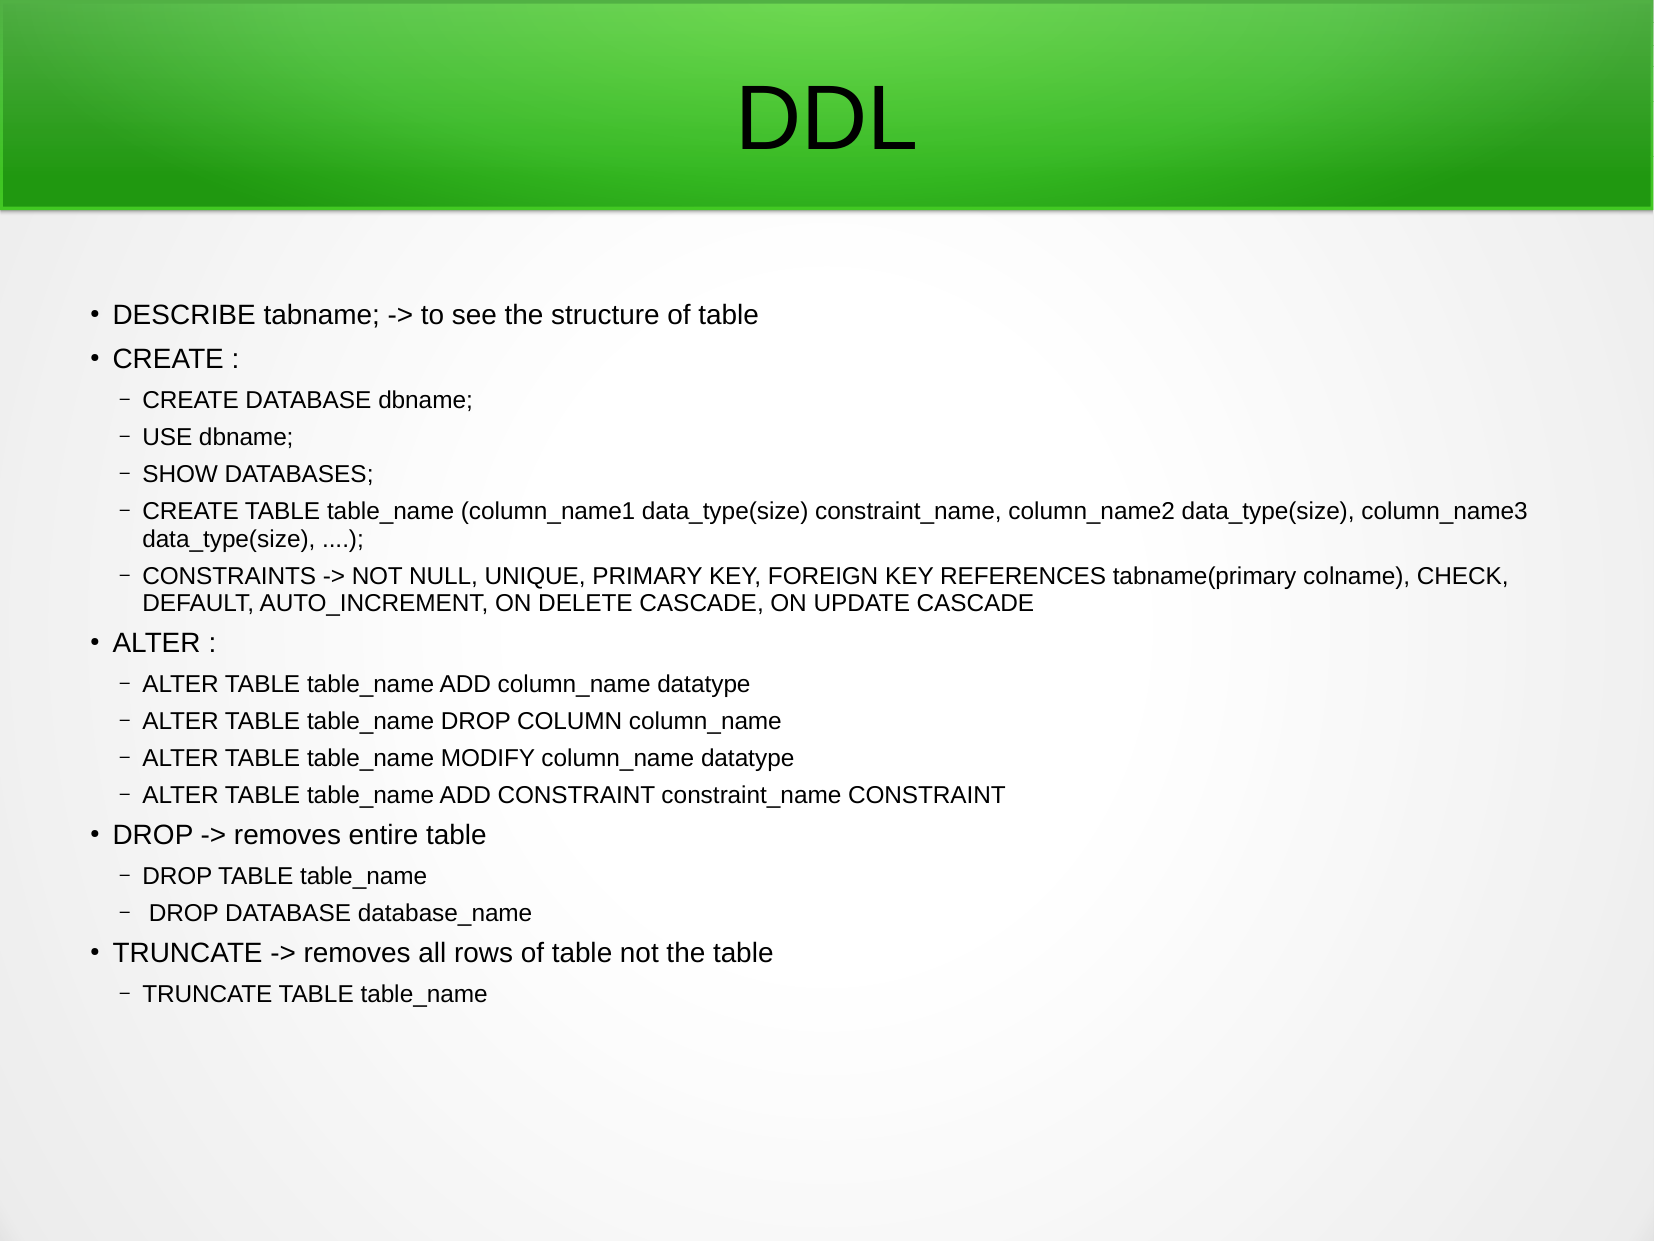

# DDL
DESCRIBE tabname; -> to see the structure of table
CREATE :
CREATE DATABASE dbname;
USE dbname;
SHOW DATABASES;
CREATE TABLE table_name (column_name1 data_type(size) constraint_name, column_name2 data_type(size), column_name3 data_type(size), ....);
CONSTRAINTS -> NOT NULL, UNIQUE, PRIMARY KEY, FOREIGN KEY REFERENCES tabname(primary colname), CHECK, DEFAULT, AUTO_INCREMENT, ON DELETE CASCADE, ON UPDATE CASCADE
ALTER :
ALTER TABLE table_name ADD column_name datatype
ALTER TABLE table_name DROP COLUMN column_name
ALTER TABLE table_name MODIFY column_name datatype
ALTER TABLE table_name ADD CONSTRAINT constraint_name CONSTRAINT
DROP -> removes entire table
DROP TABLE table_name
 DROP DATABASE database_name
TRUNCATE -> removes all rows of table not the table
TRUNCATE TABLE table_name